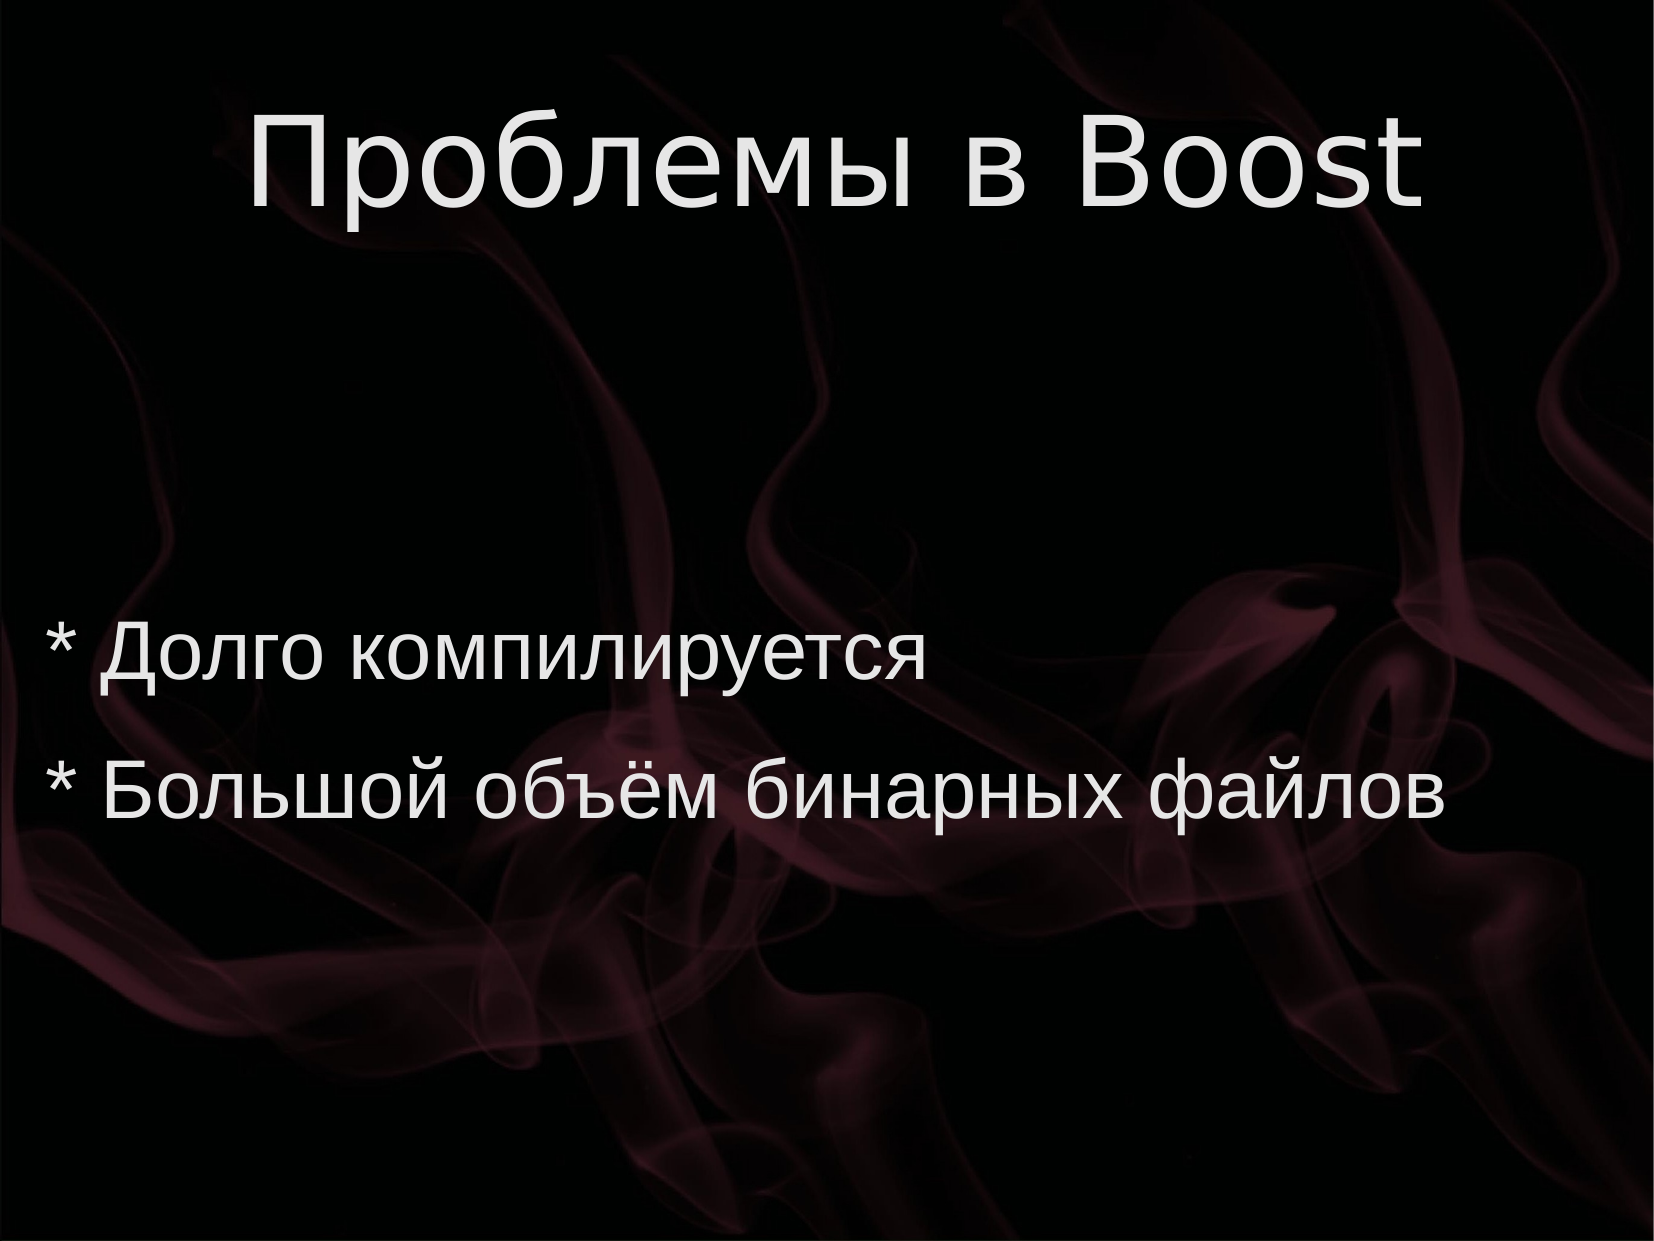

# Проблемы в Boost
* Долго компилируется
* Большой объём бинарных файлов